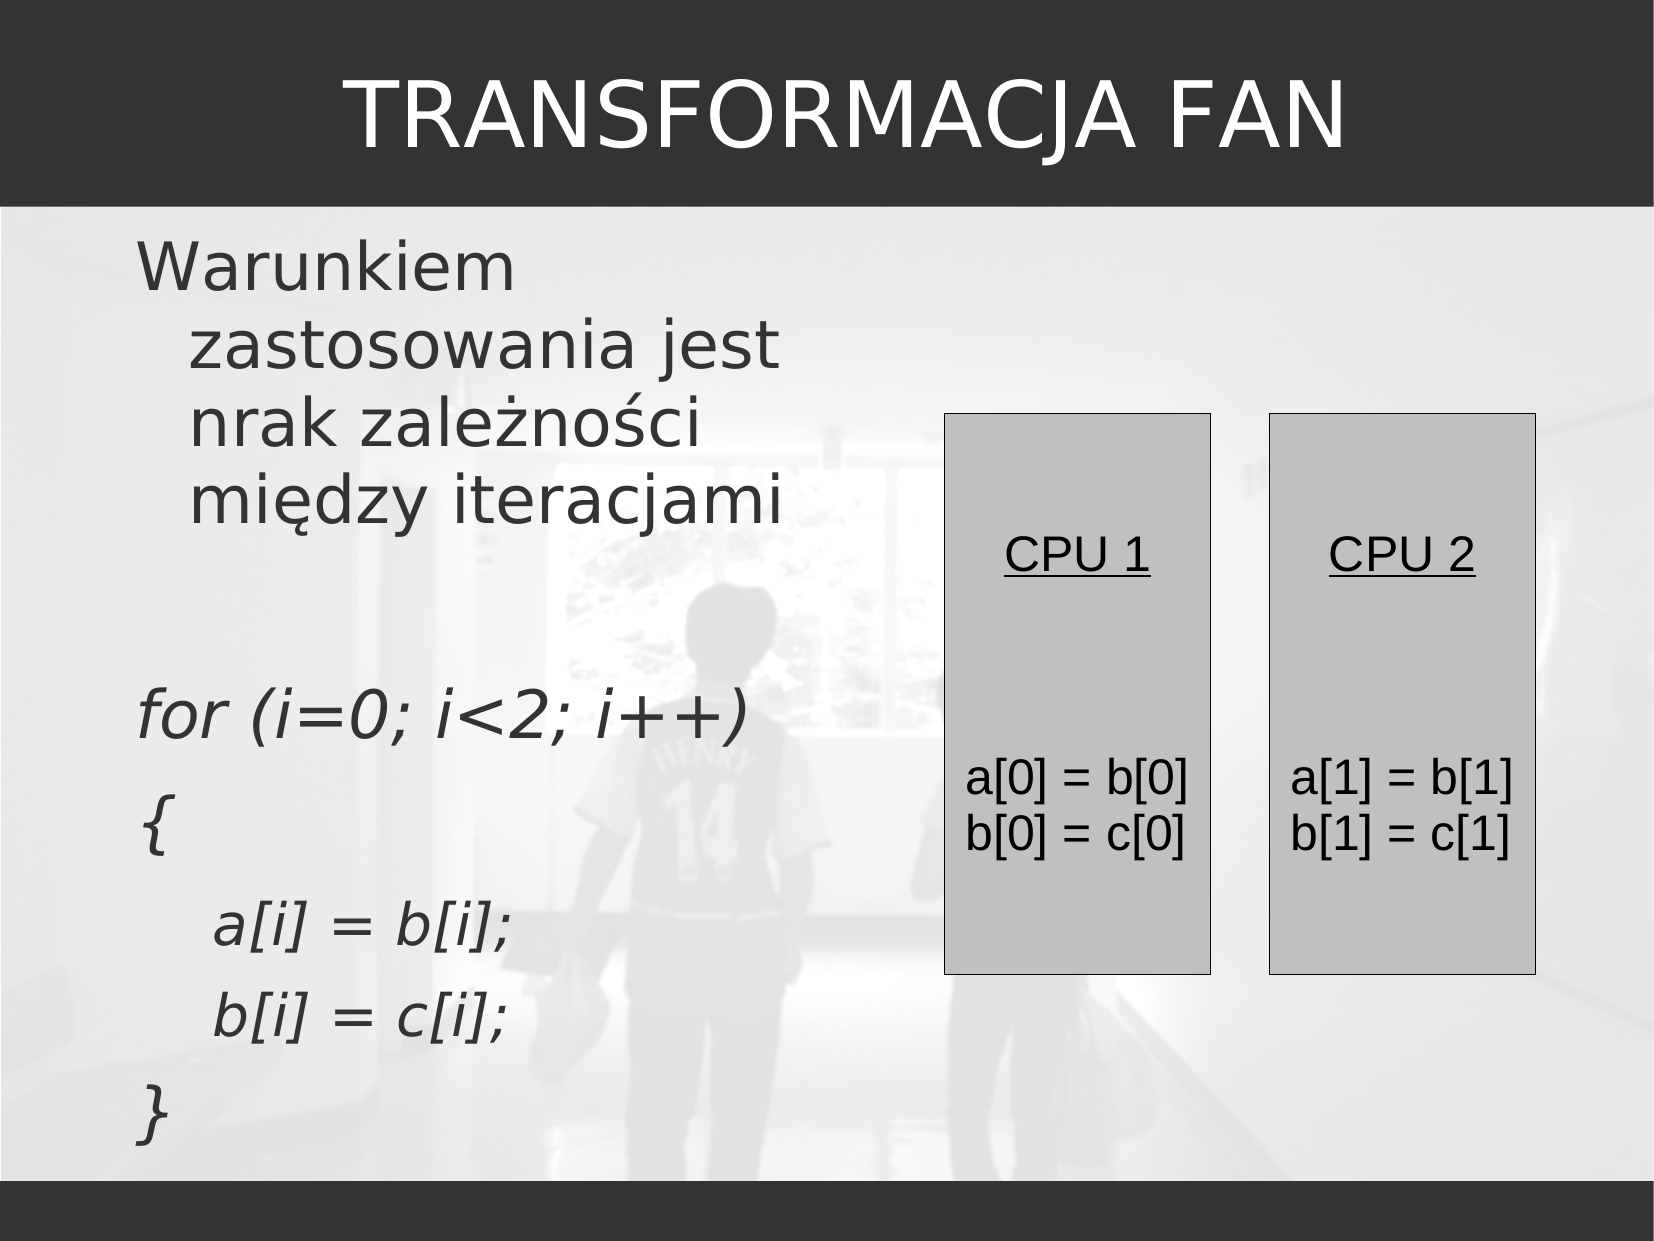

# TRANSFORMACJA FAN
Warunkiem zastosowania jest nrak zależności między iteracjami
for (i=0; i<2; i++)
{
a[i] = b[i];
b[i] = c[i];
}
CPU 1
a[0] = b[0]
b[0] = c[0]
CPU 2
a[1] = b[1]
b[1] = c[1]